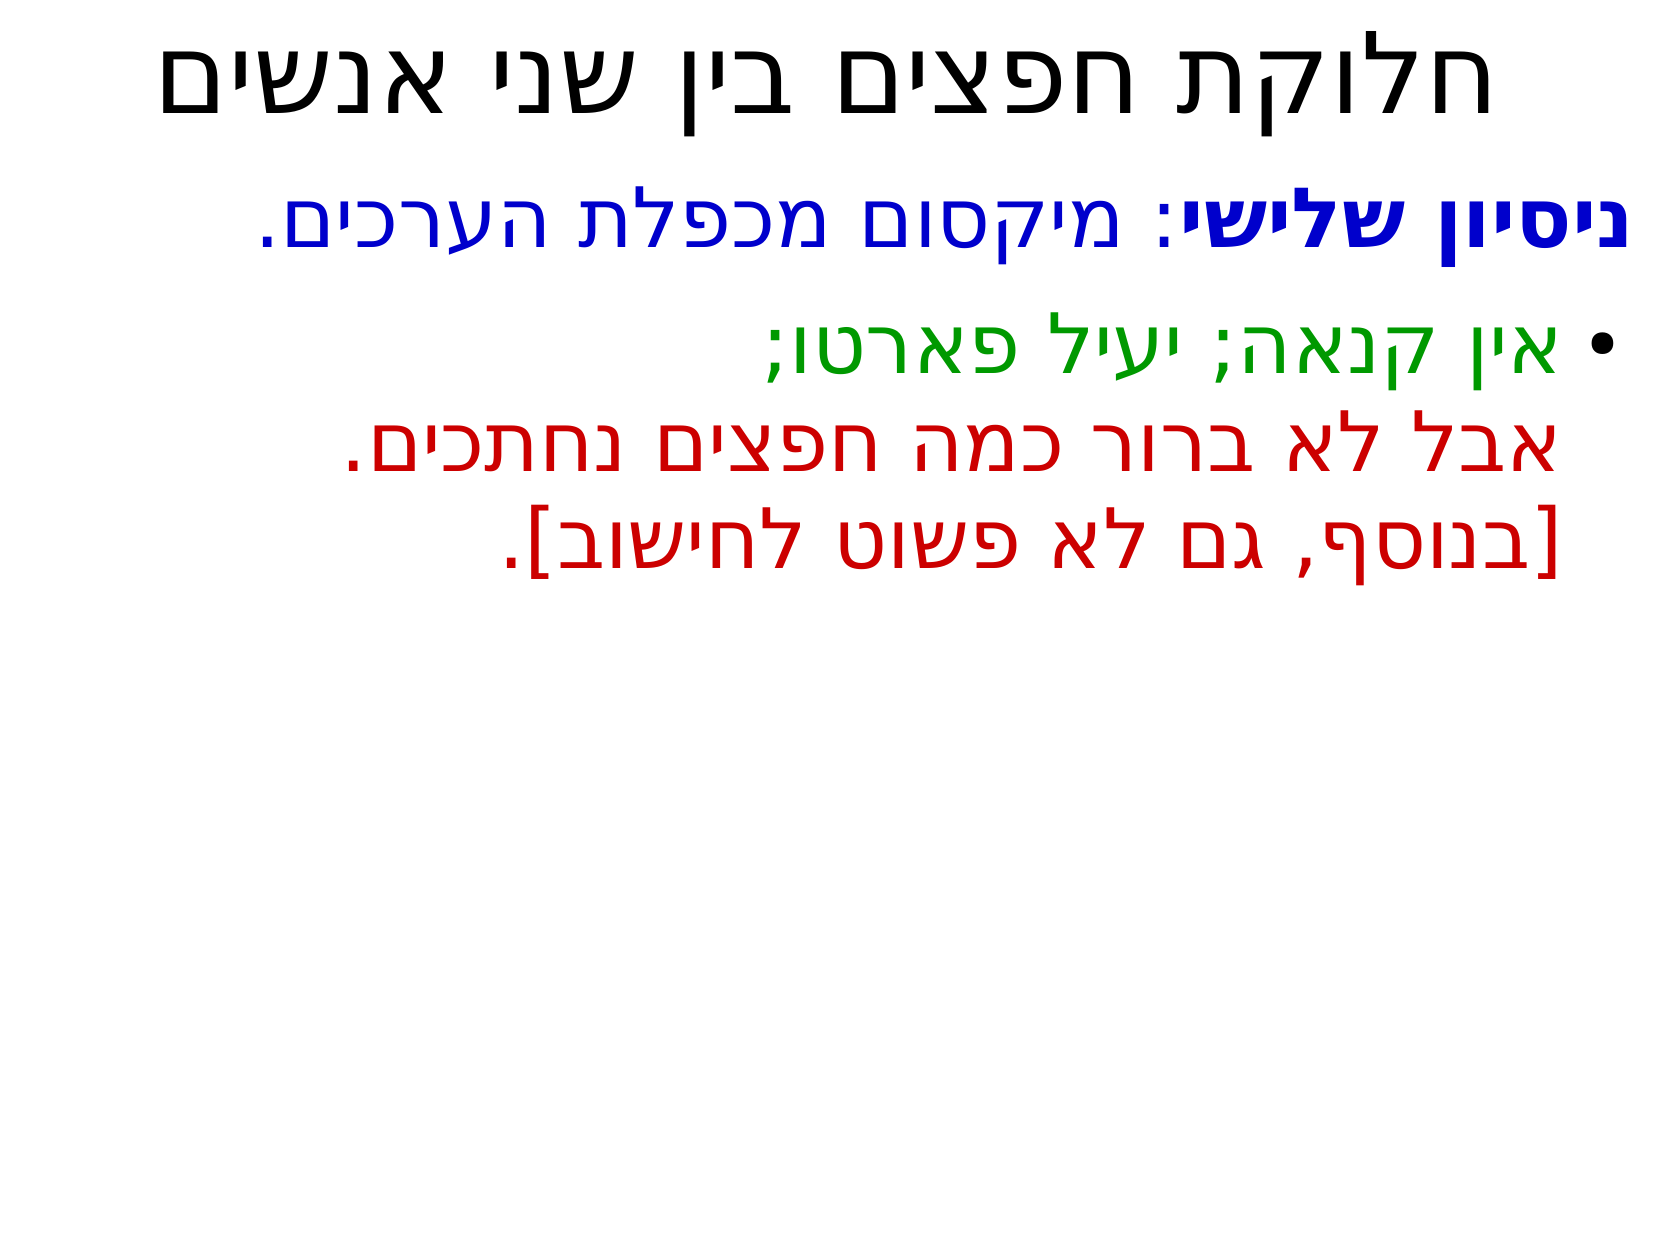

# חלוקת חפצים בין שני אנשים
ניסיון שלישי: מיקסום מכפלת הערכים.
אין קנאה; יעיל פארטו;
אבל לא ברור כמה חפצים נחתכים.
[בנוסף, גם לא פשוט לחישוב].